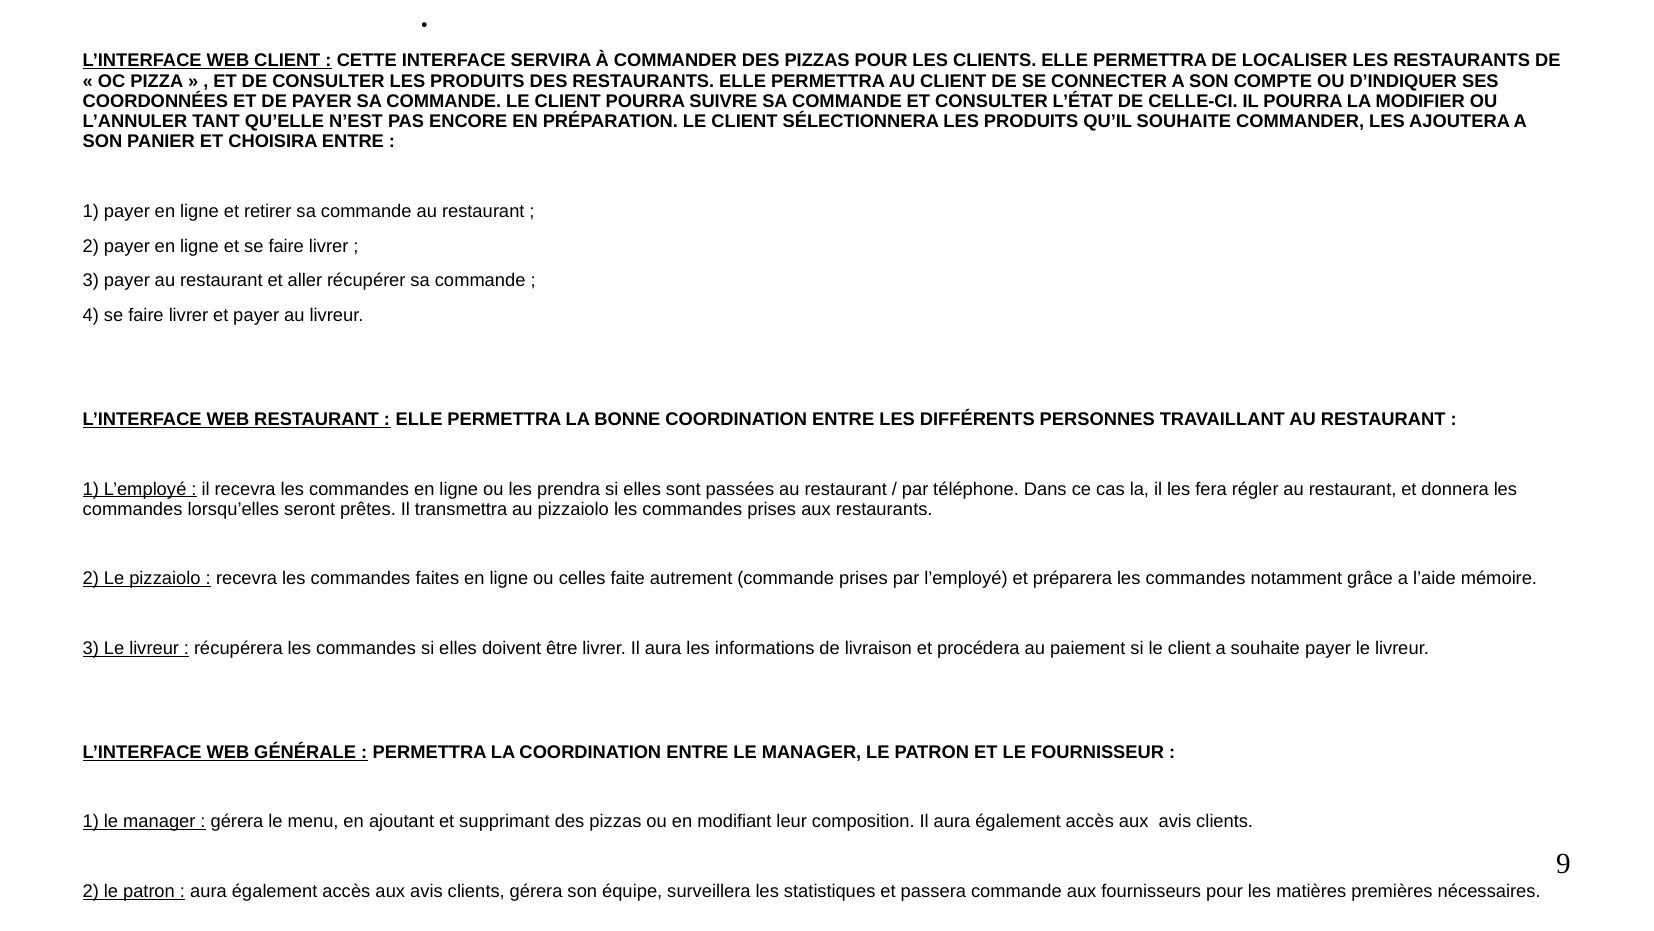

# L’INTERFACE WEB CLIENT : CETTE INTERFACE SERVIRA À COMMANDER DES PIZZAS POUR LES CLIENTS. ELLE PERMETTRA DE LOCALISER LES RESTAURANTS DE « OC PIZZA » , ET DE CONSULTER LES PRODUITS DES RESTAURANTS. ELLE PERMETTRA AU CLIENT DE SE CONNECTER A SON COMPTE OU D’INDIQUER SES COORDONNÉES ET DE PAYER SA COMMANDE. LE CLIENT POURRA SUIVRE SA COMMANDE ET CONSULTER L’ÉTAT DE CELLE-CI. IL POURRA LA MODIFIER OU L’ANNULER TANT QU’ELLE N’EST PAS ENCORE EN PRÉPARATION. LE CLIENT SÉLECTIONNERA LES PRODUITS QU’IL SOUHAITE COMMANDER, LES AJOUTERA A SON PANIER ET CHOISIRA ENTRE :
1) payer en ligne et retirer sa commande au restaurant ;
2) payer en ligne et se faire livrer ;
3) payer au restaurant et aller récupérer sa commande ;
4) se faire livrer et payer au livreur.
L’INTERFACE WEB RESTAURANT : ELLE PERMETTRA LA BONNE COORDINATION ENTRE LES DIFFÉRENTS PERSONNES TRAVAILLANT AU RESTAURANT :
1) L’employé : il recevra les commandes en ligne ou les prendra si elles sont passées au restaurant / par téléphone. Dans ce cas la, il les fera régler au restaurant, et donnera les commandes lorsqu’elles seront prêtes. Il transmettra au pizzaiolo les commandes prises aux restaurants.
2) Le pizzaiolo : recevra les commandes faites en ligne ou celles faite autrement (commande prises par l’employé) et préparera les commandes notamment grâce a l’aide mémoire.
3) Le livreur : récupérera les commandes si elles doivent être livrer. Il aura les informations de livraison et procédera au paiement si le client a souhaite payer le livreur.
L’INTERFACE WEB GÉNÉRALE : PERMETTRA LA COORDINATION ENTRE LE MANAGER, LE PATRON ET LE FOURNISSEUR :
1) le manager : gérera le menu, en ajoutant et supprimant des pizzas ou en modifiant leur composition. Il aura également accès aux avis clients.
2) le patron : aura également accès aux avis clients, gérera son équipe, surveillera les statistiques et passera commande aux fournisseurs pour les matières premières nécessaires.
9